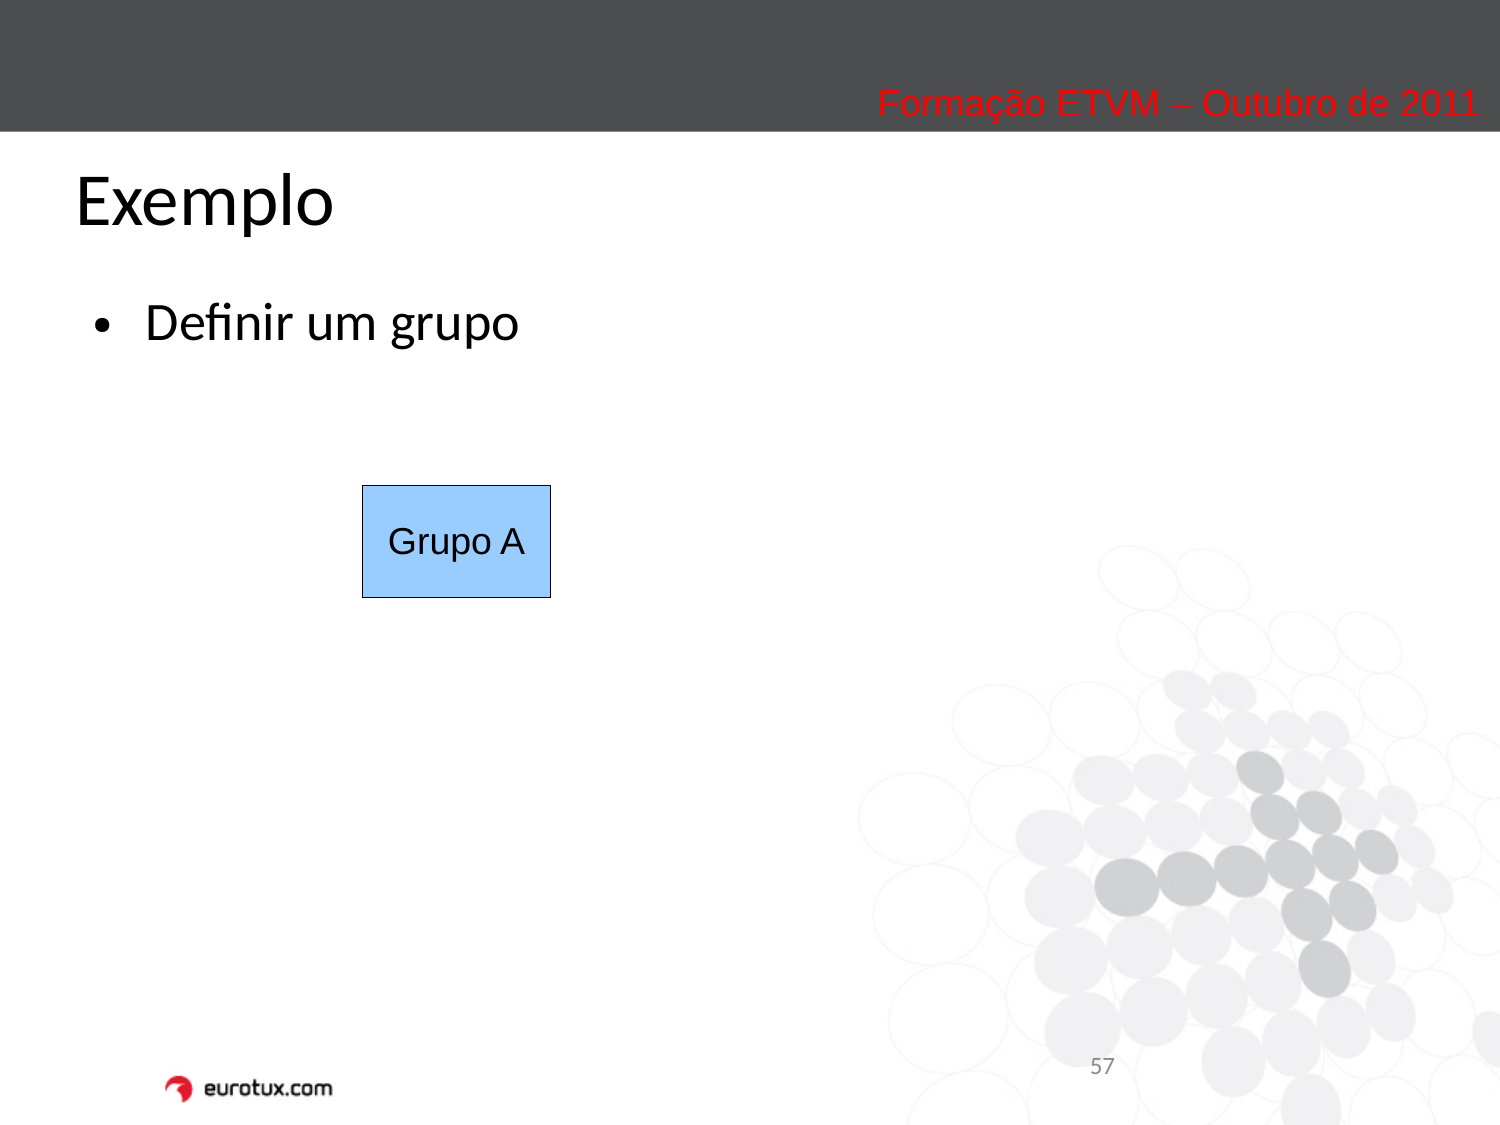

# Exemplo
Definir um grupo
Grupo A
57